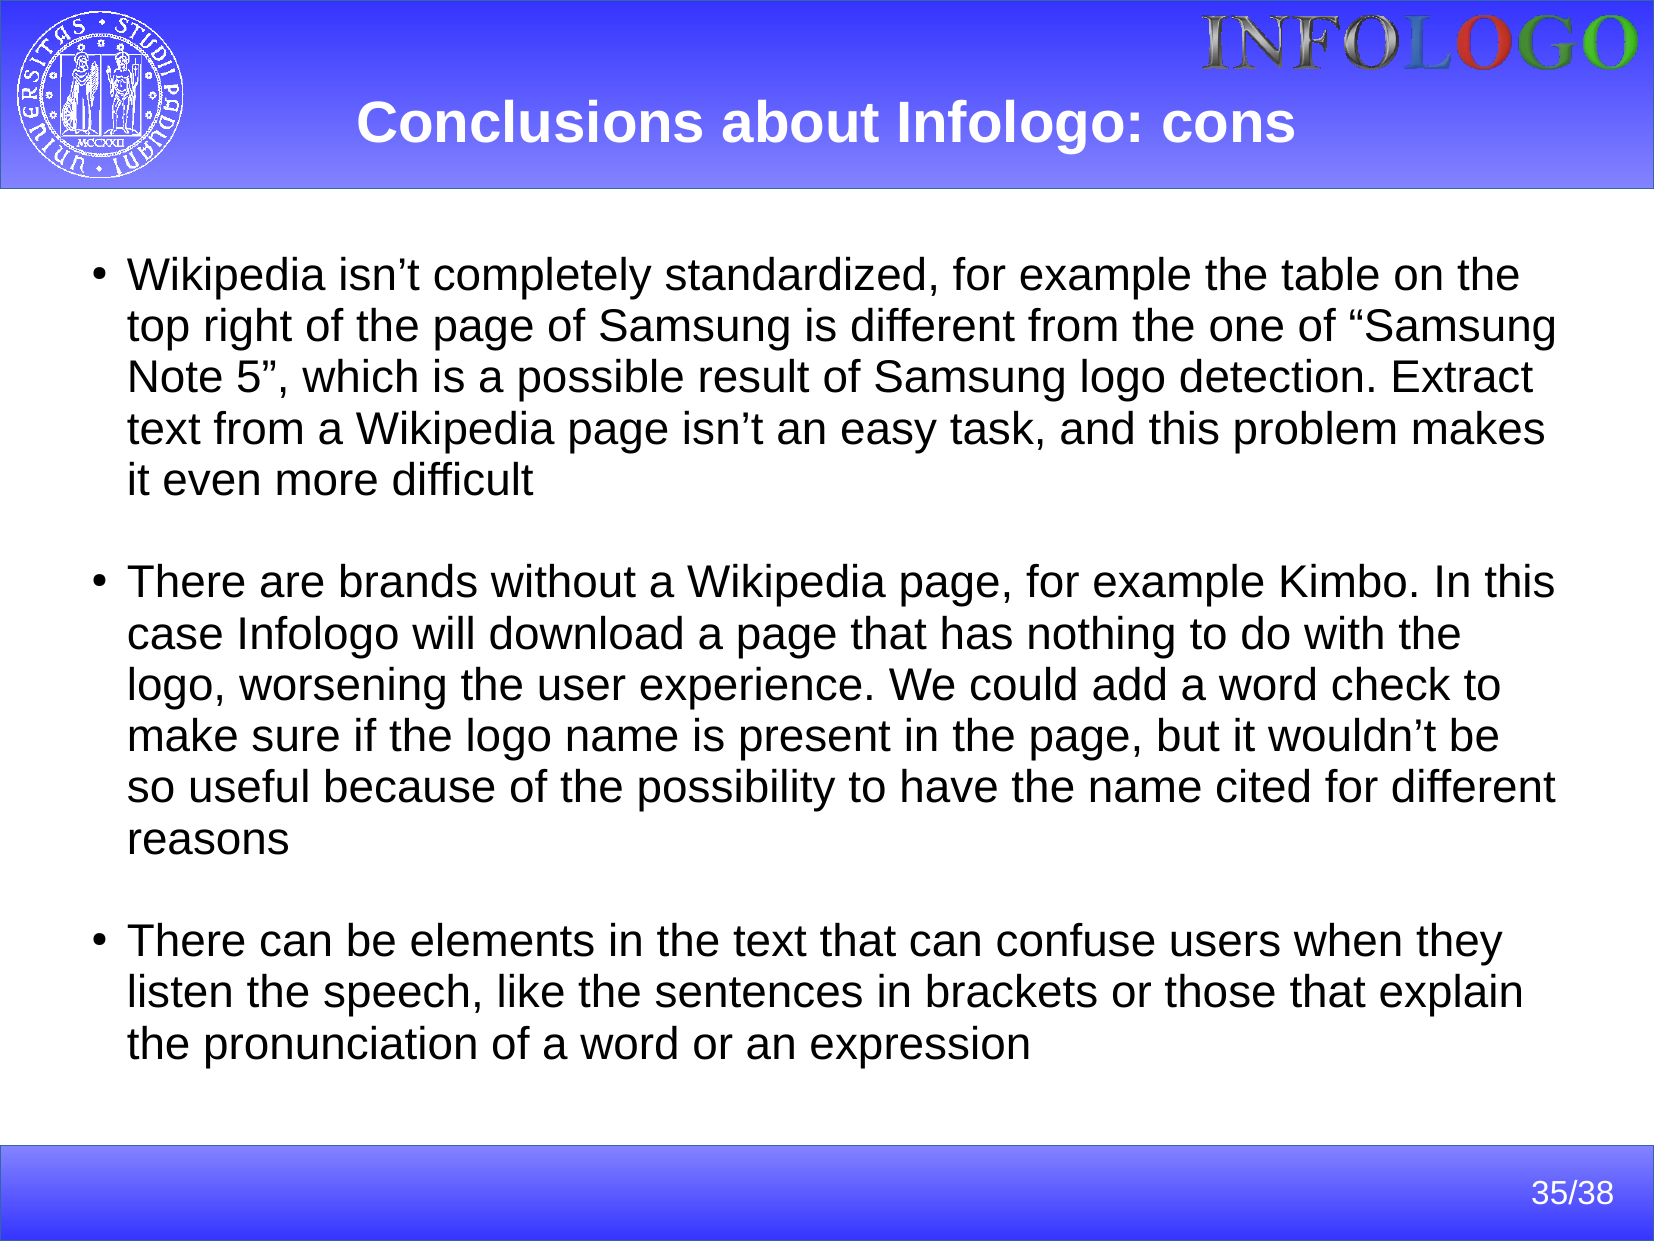

Conclusions about Infologo: cons
Wikipedia isn’t completely standardized, for example the table on the top right of the page of Samsung is different from the one of “Samsung Note 5”, which is a possible result of Samsung logo detection. Extract text from a Wikipedia page isn’t an easy task, and this problem makes it even more difficult
There are brands without a Wikipedia page, for example Kimbo. In this case Infologo will download a page that has nothing to do with the logo, worsening the user experience. We could add a word check to make sure if the logo name is present in the page, but it wouldn’t be so useful because of the possibility to have the name cited for different reasons
There can be elements in the text that can confuse users when they listen the speech, like the sentences in brackets or those that explain the pronunciation of a word or an expression
35/38